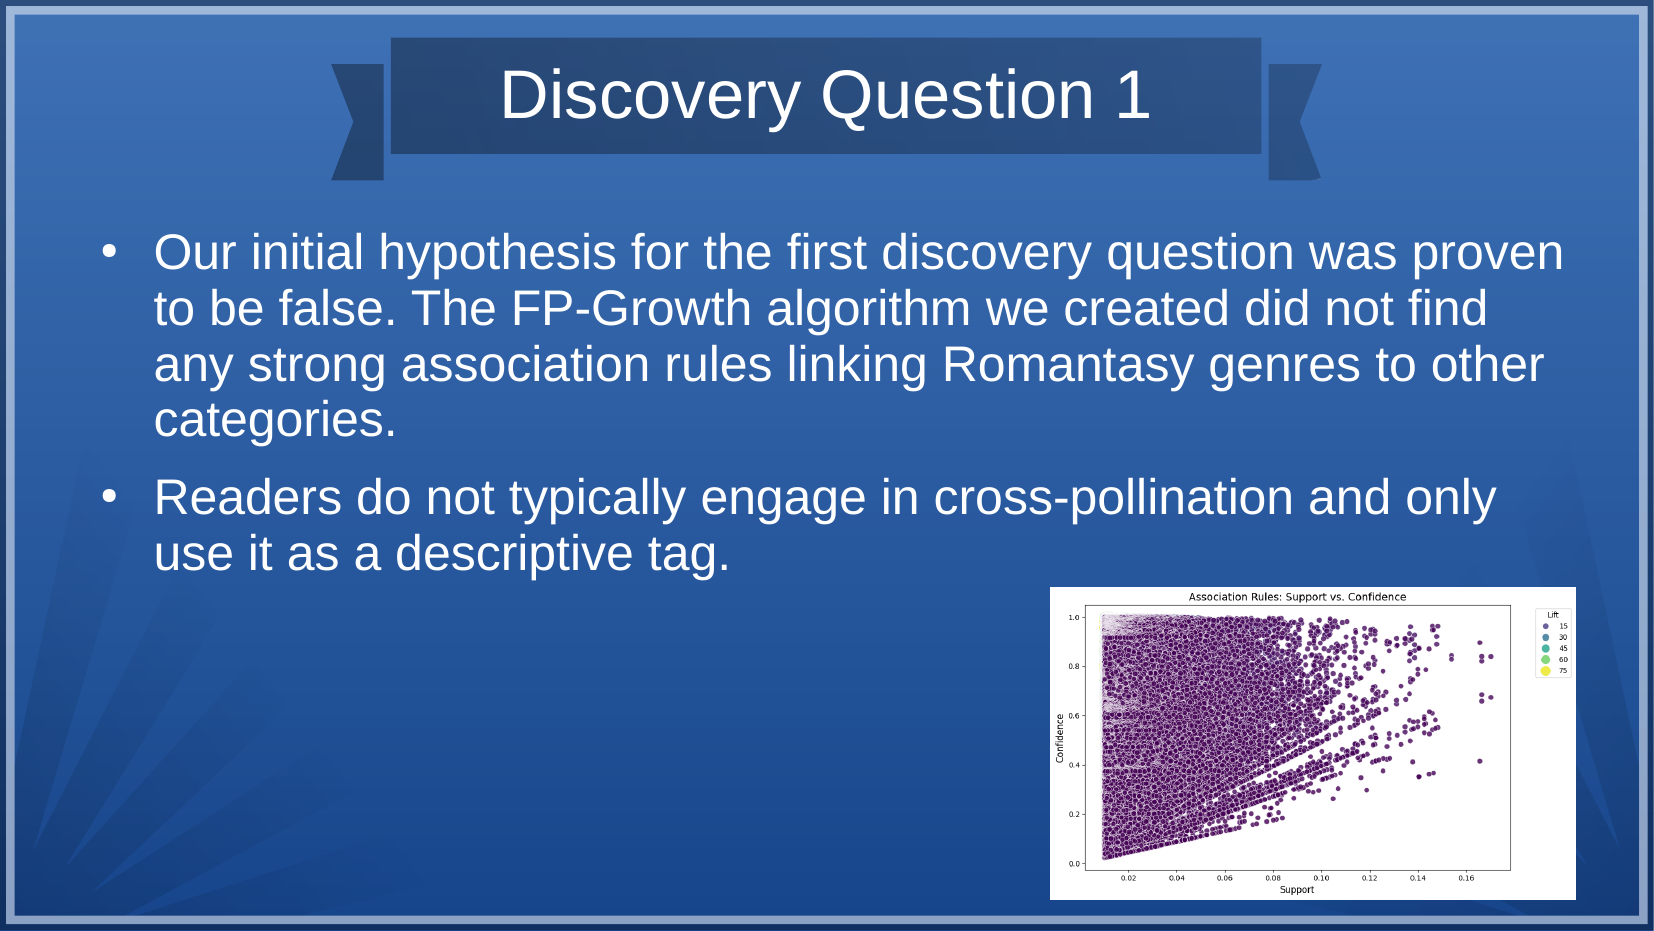

# Discovery Question 1
Our initial hypothesis for the first discovery question was proven to be false. The FP-Growth algorithm we created did not find any strong association rules linking Romantasy genres to other categories.
Readers do not typically engage in cross-pollination and only use it as a descriptive tag.